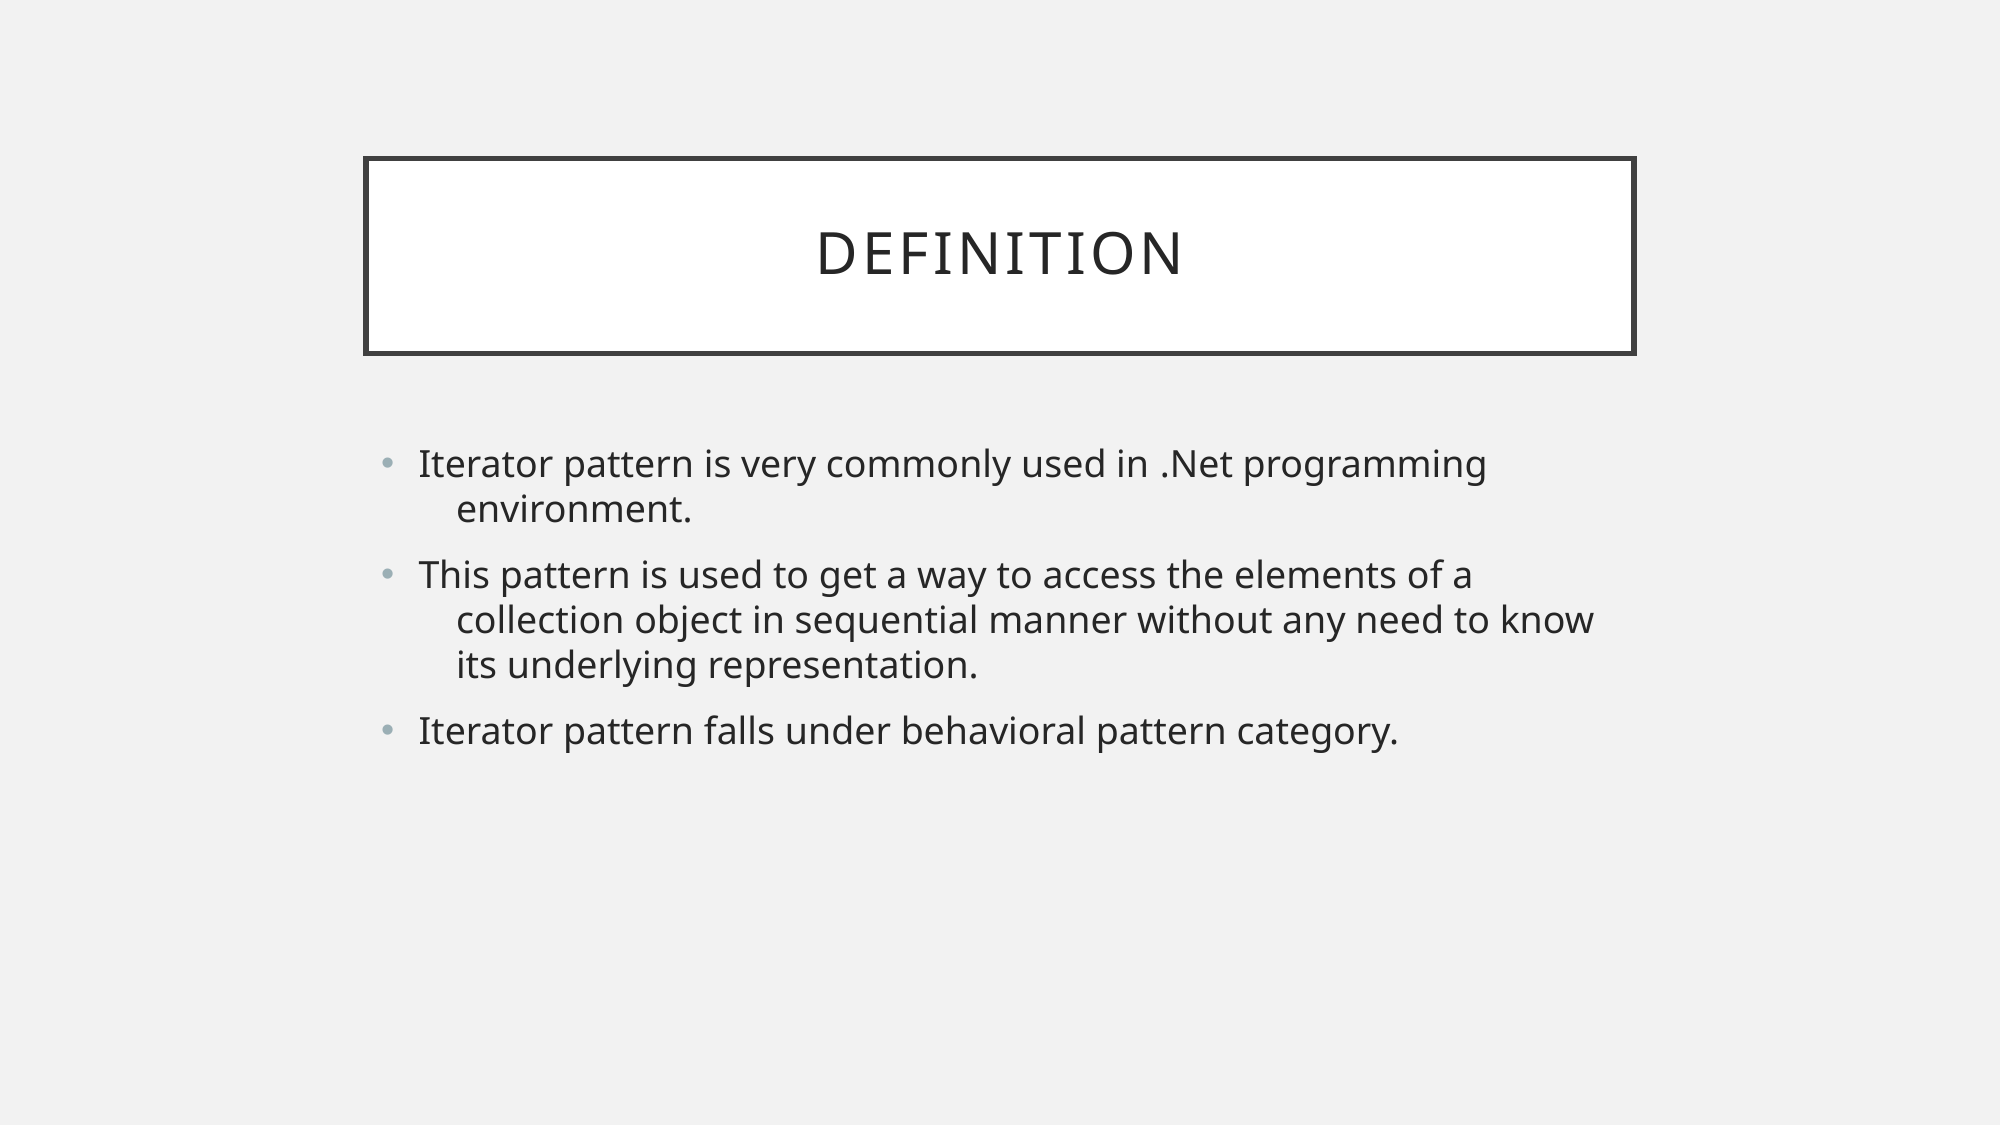

# definition
Iterator pattern is very commonly used in .Net programming environment.
This pattern is used to get a way to access the elements of a collection object in sequential manner without any need to know its underlying representation.
Iterator pattern falls under behavioral pattern category.